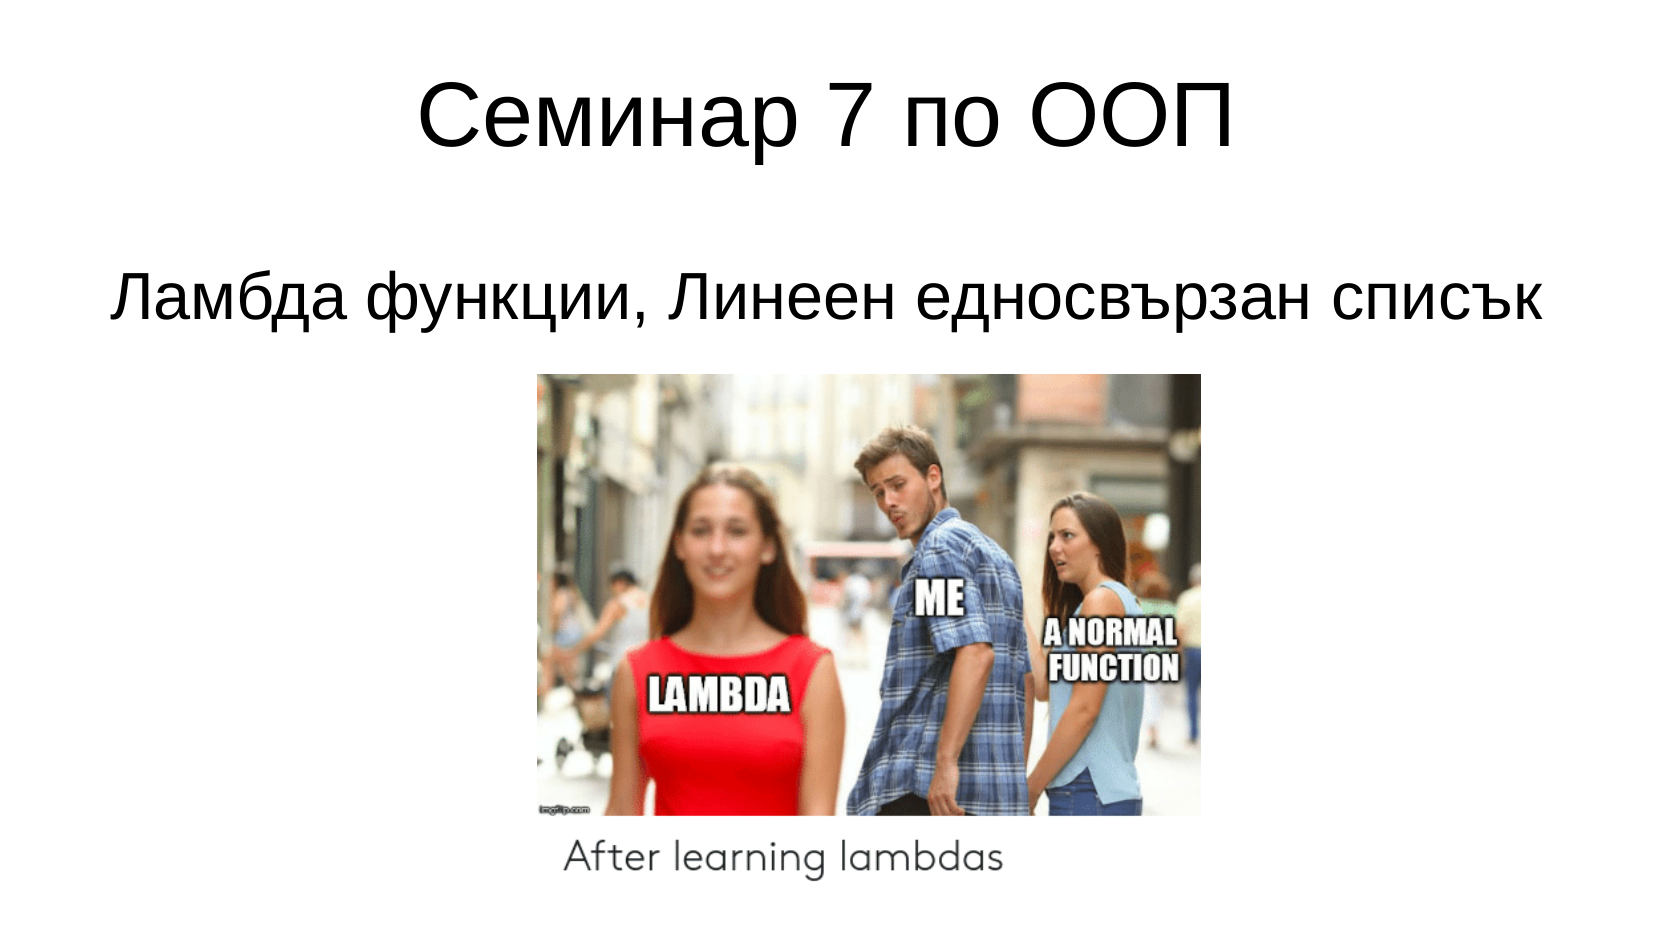

# Семинар 7 по ООП
Ламбда функции, Линеен едносвързан списък